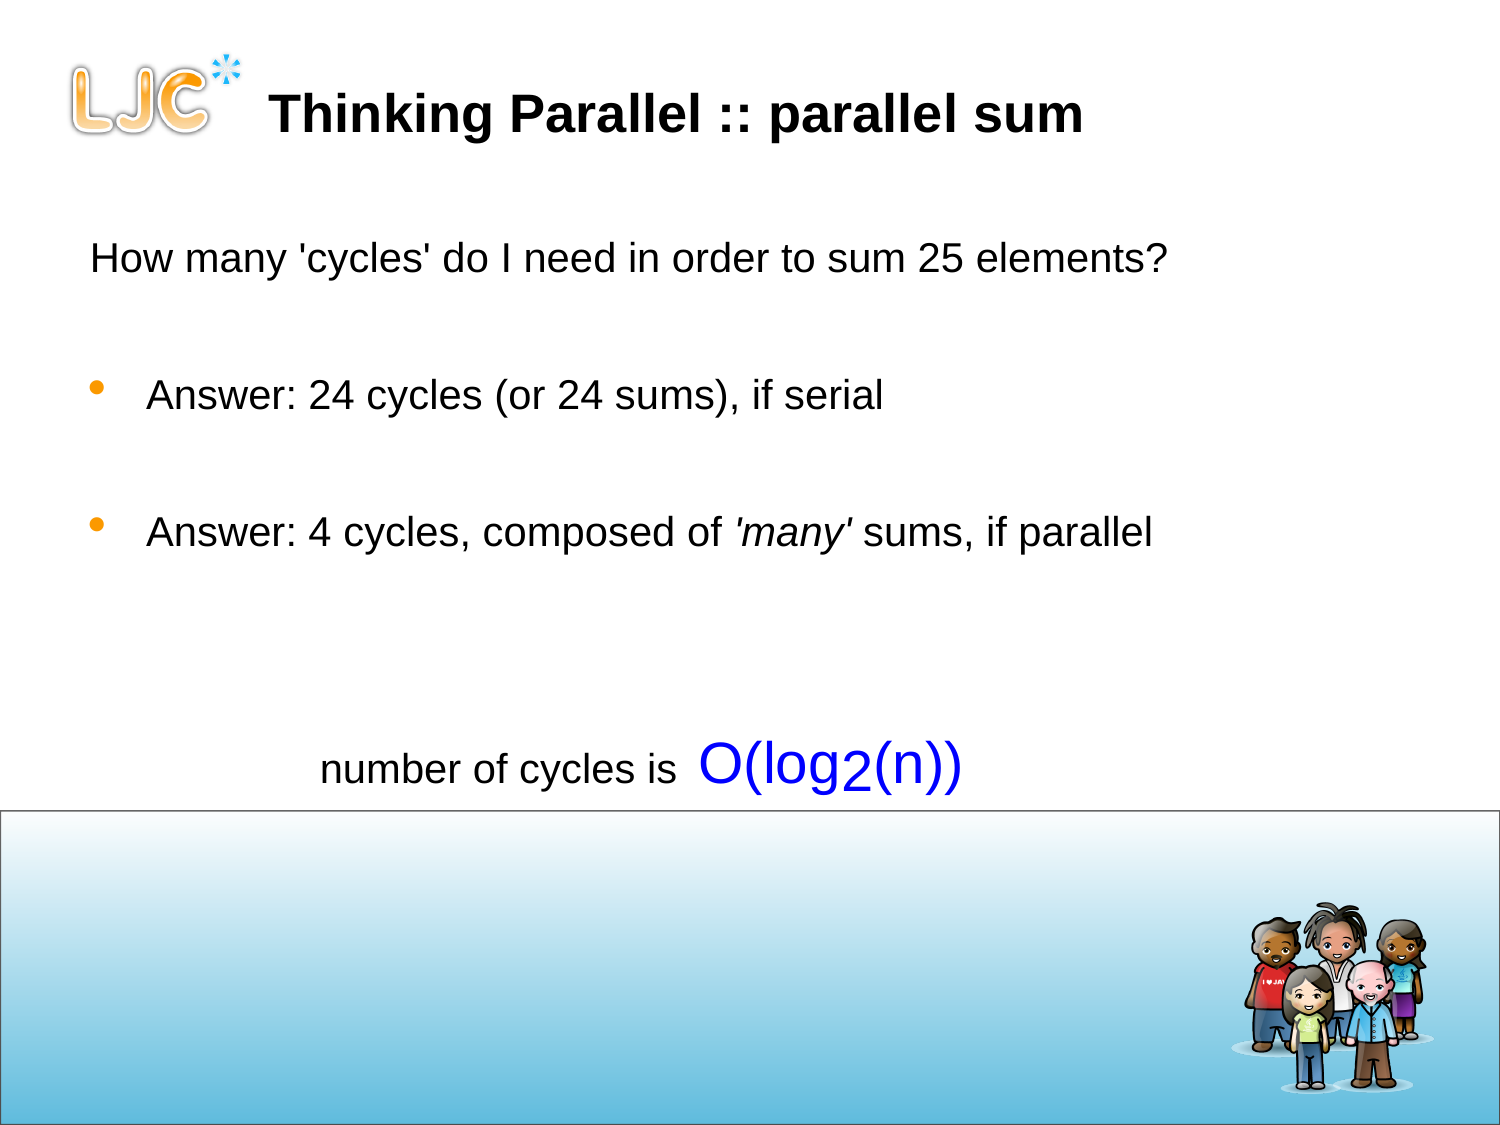

# Thinking Parallel :: parallel sum
How many 'cycles' do I need in order to sum 25 elements?
Answer: 24 cycles (or 24 sums), if serial
Answer: 4 cycles, composed of 'many' sums, if parallel
 number of cycles is O(log2(n))